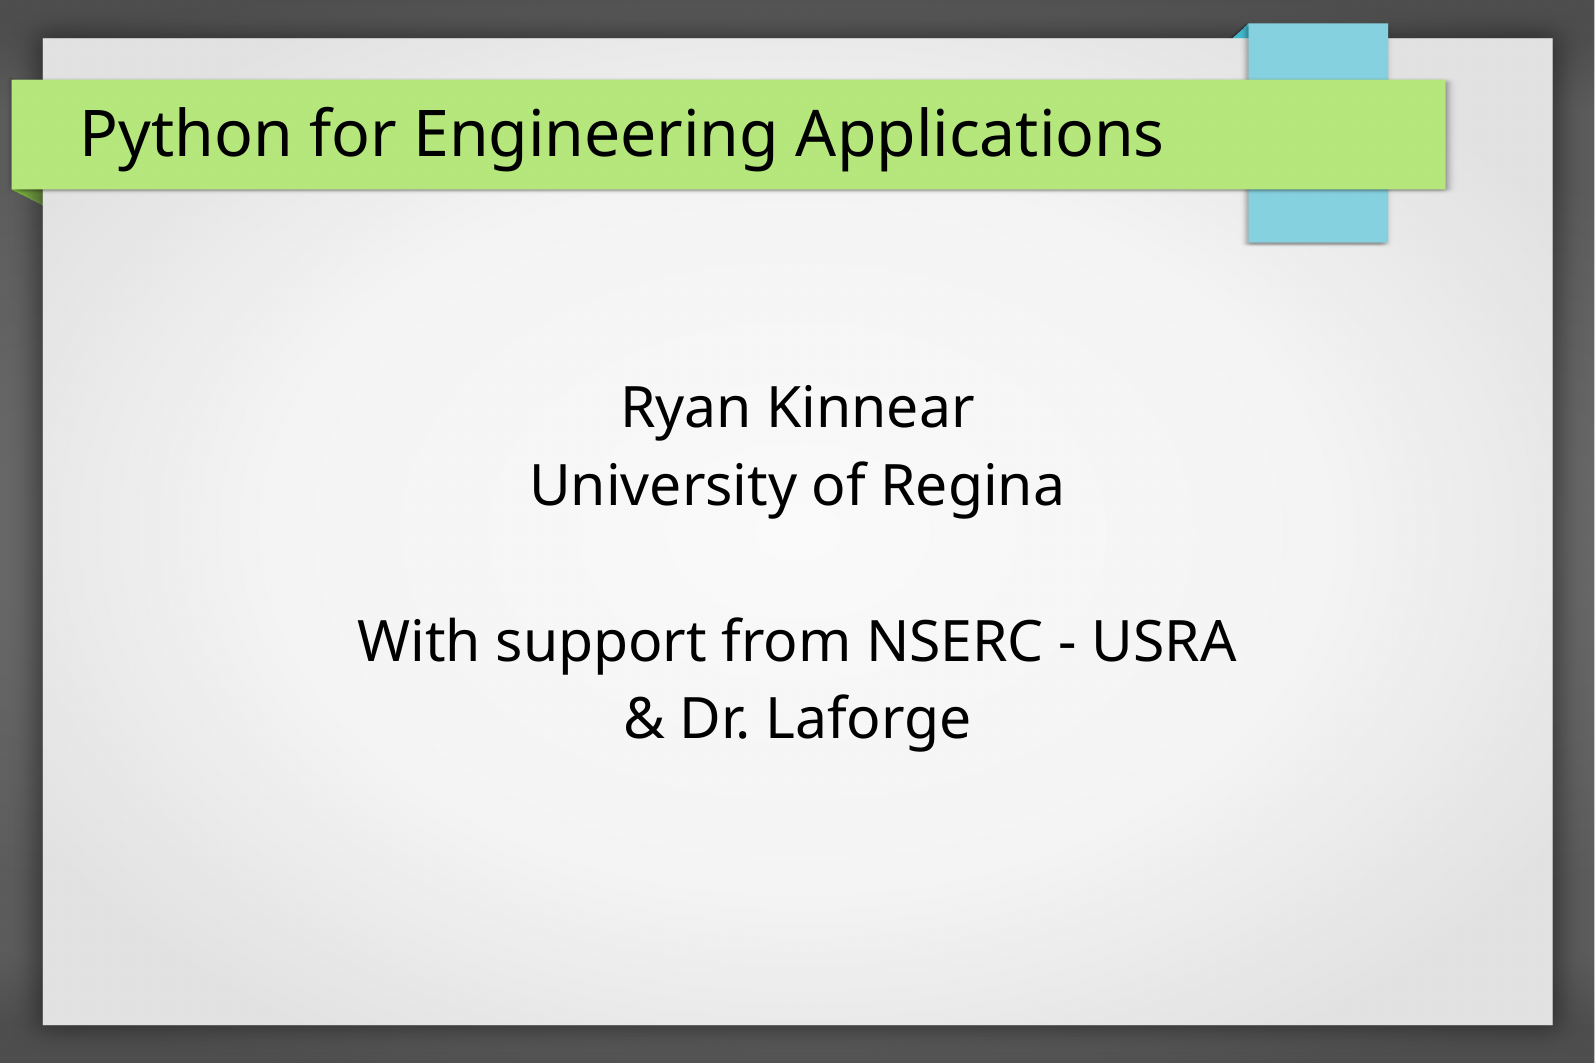

# Python for Engineering Applications
Ryan Kinnear
University of Regina
With support from NSERC - USRA
& Dr. Laforge